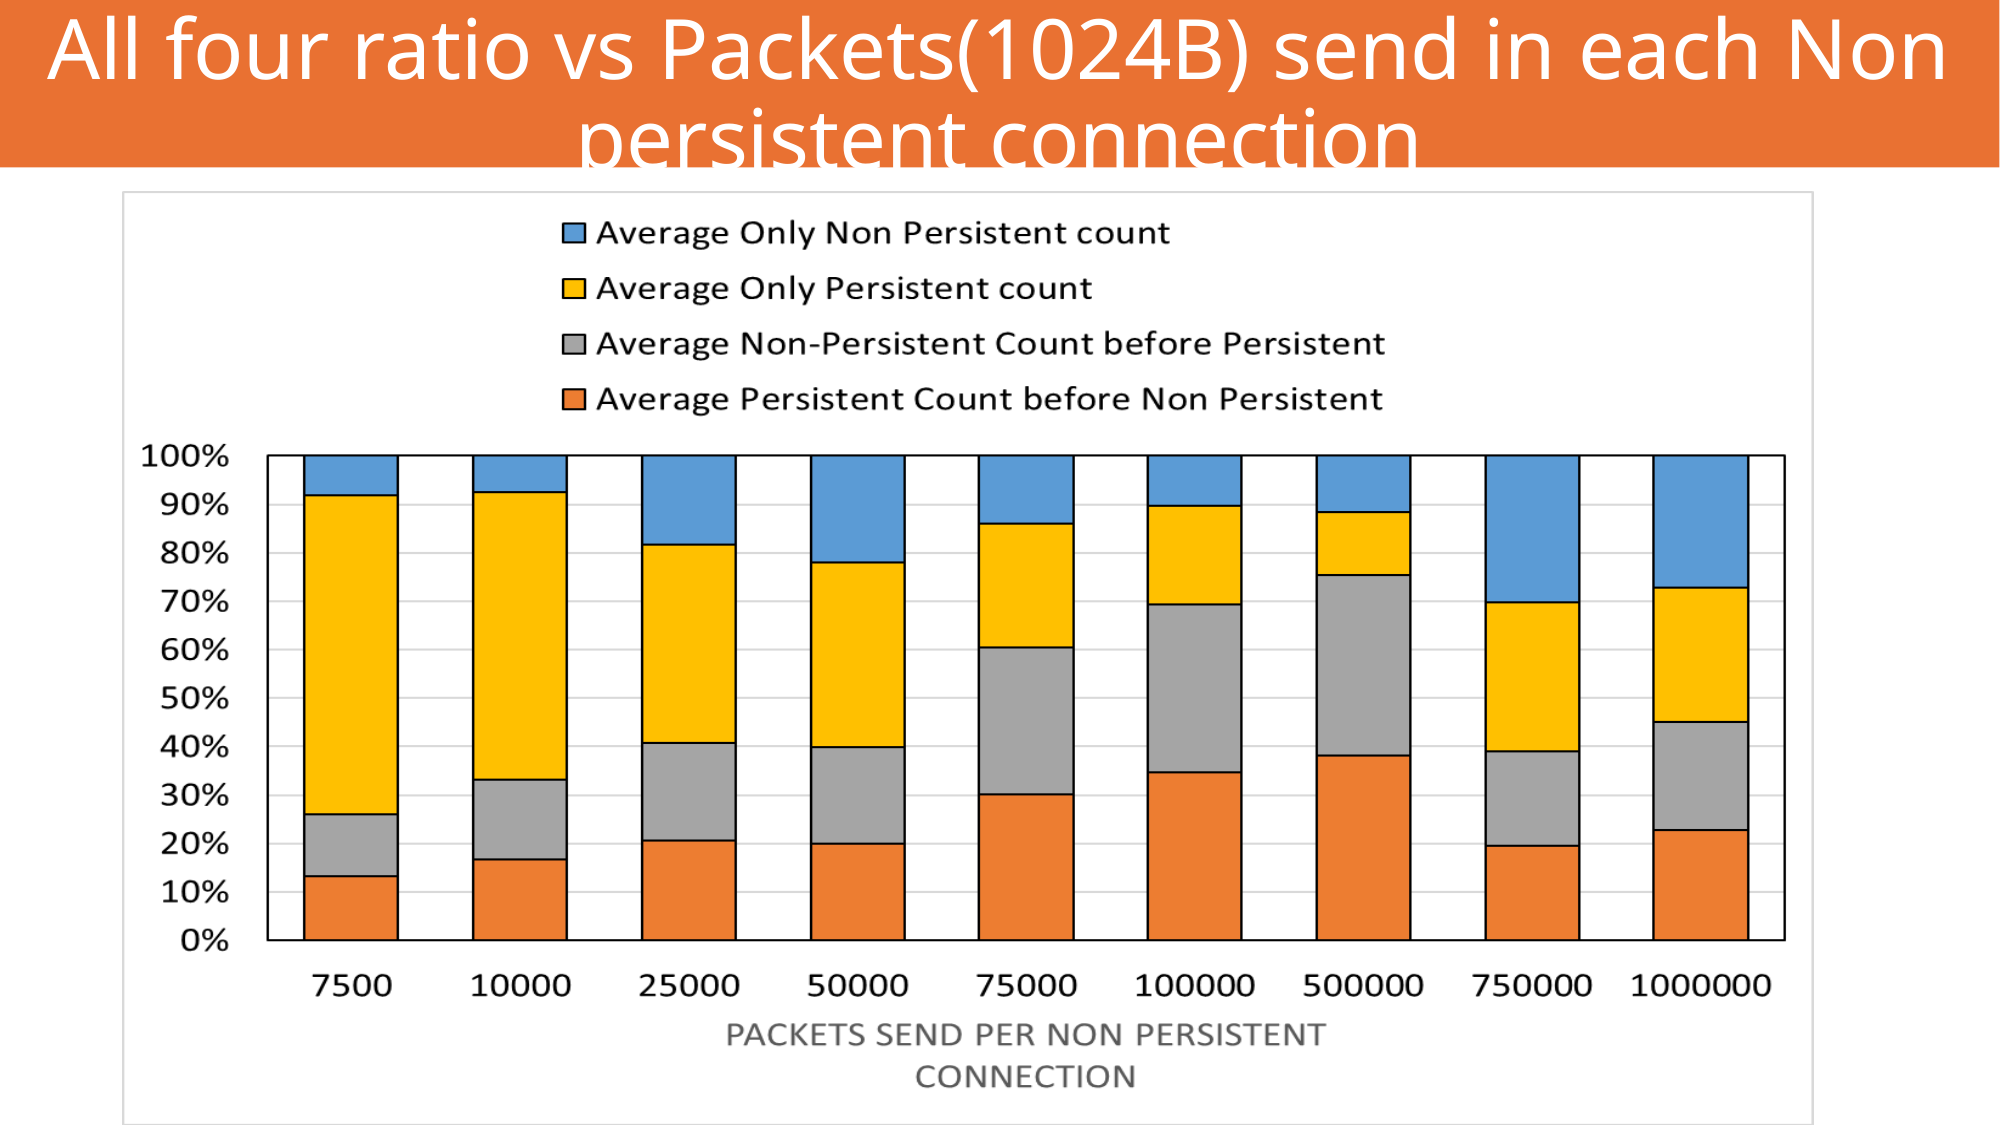

# All four ratio vs Packets(1024B) send in each Non persistent connection